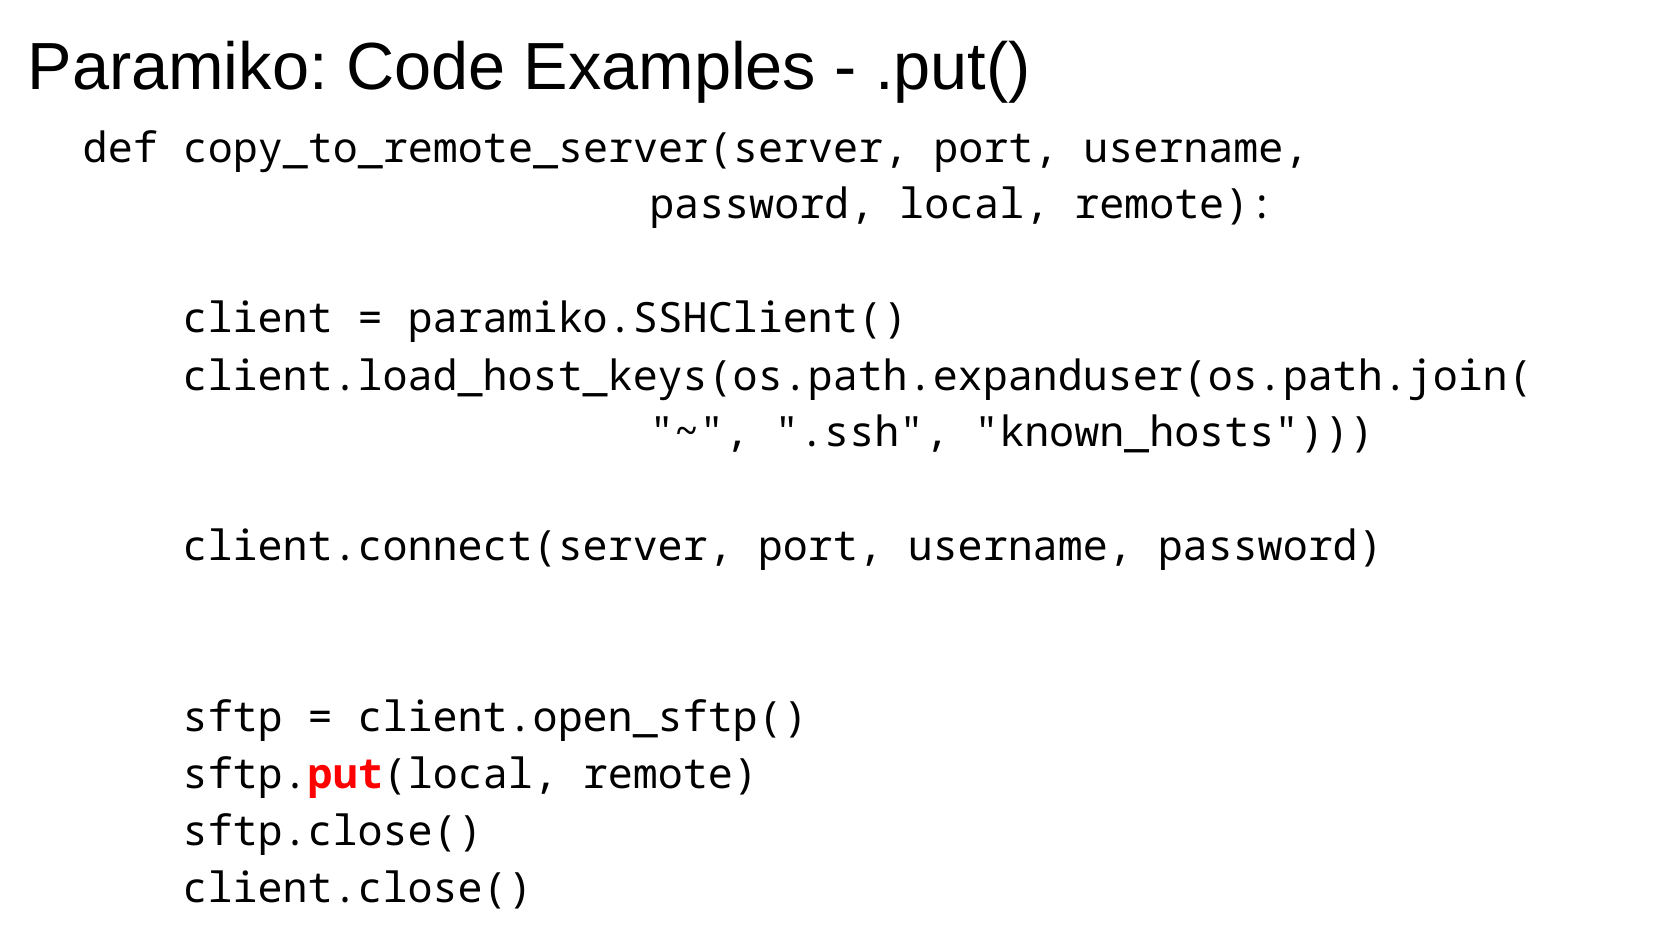

# Paramiko: Code Examples - .put()
def copy_to_remote_server(server, port, username,
							 password, local, remote):
 client = paramiko.SSHClient()
 client.load_host_keys(os.path.expanduser(os.path.join(
							 "~", ".ssh", "known_hosts")))
 client.connect(server, port, username, password)
 sftp = client.open_sftp()
 sftp.put(local, remote)
 sftp.close()
 client.close()